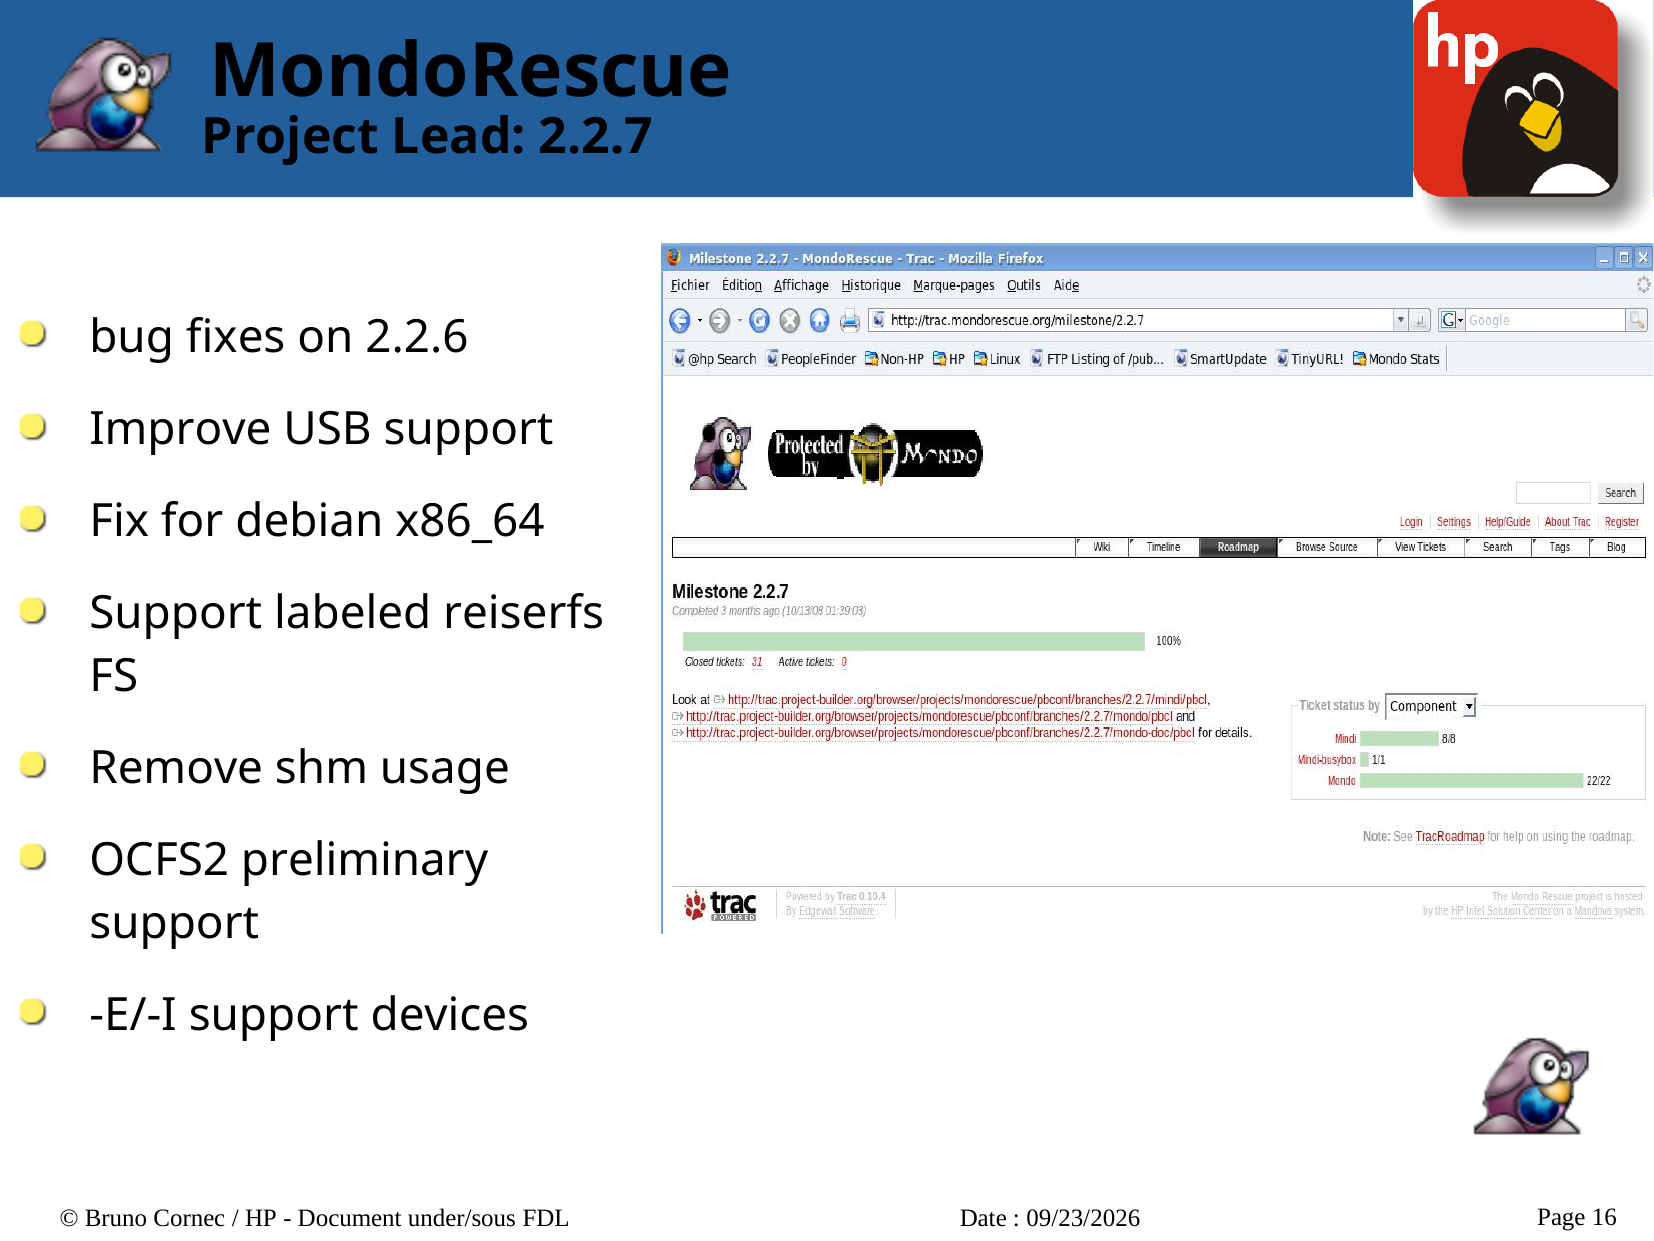

Project Lead: 2.2.7
# bug fixes on 2.2.6
Improve USB support
Fix for debian x86_64
Support labeled reiserfs FS
Remove shm usage
OCFS2 preliminary support
-E/-I support devices